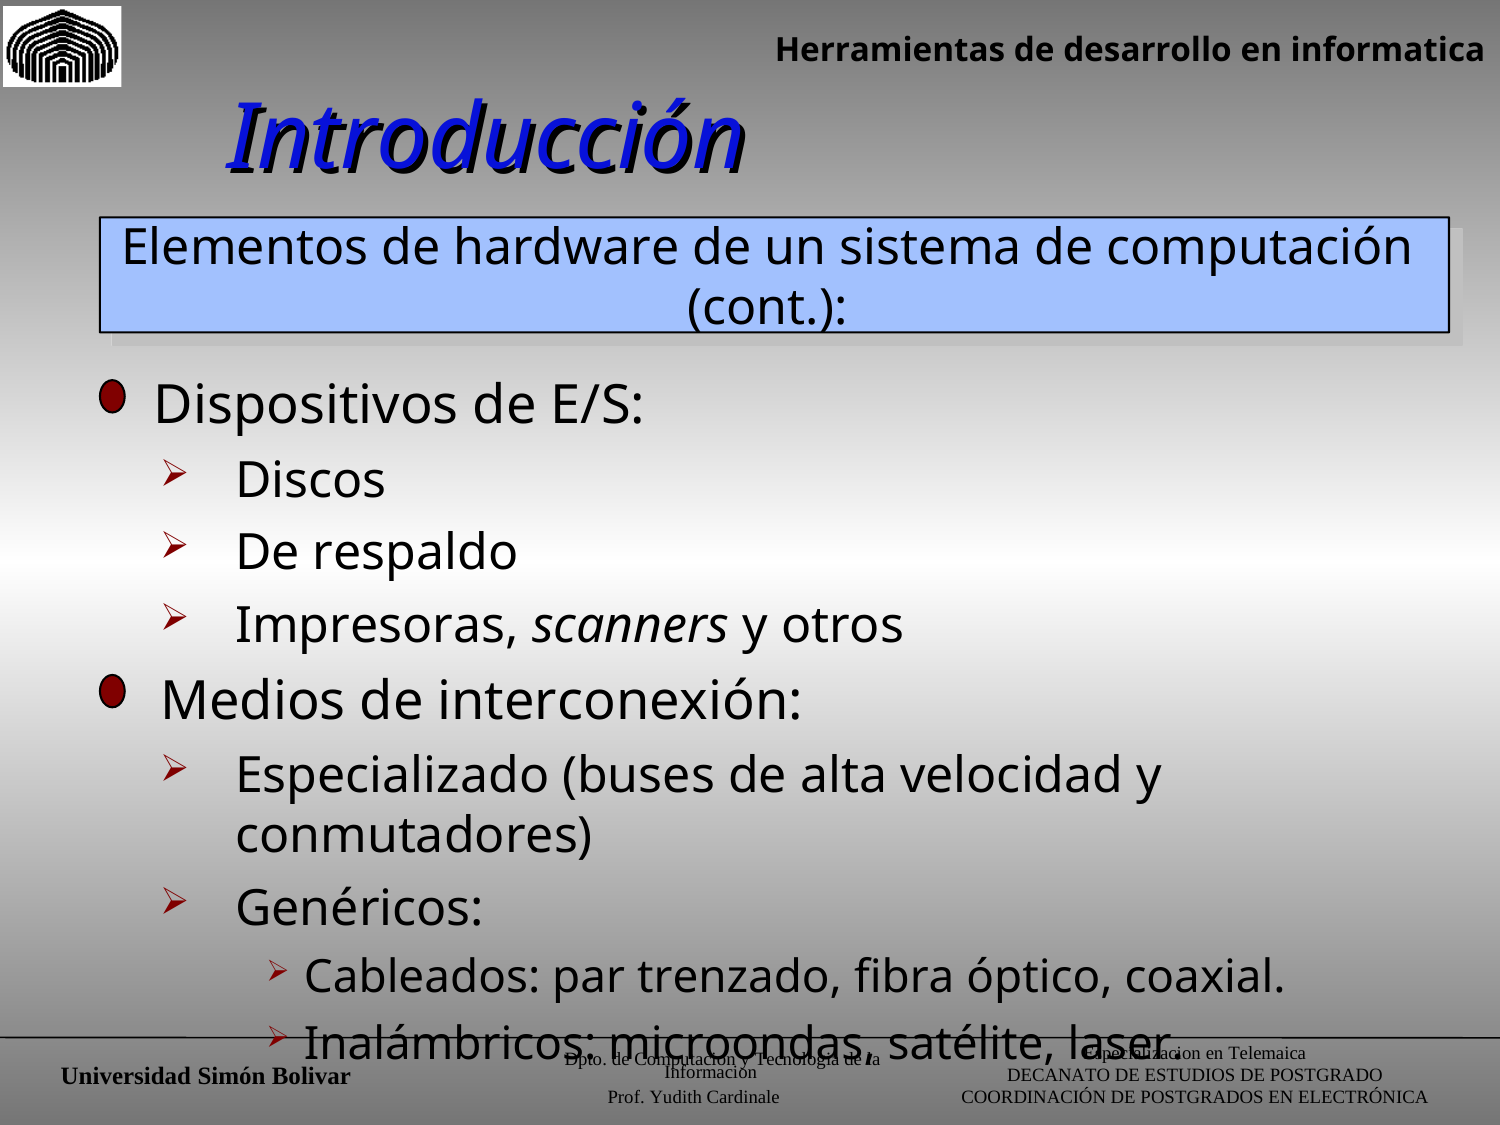

Introducción
Elementos de hardware de un sistema de computación
(cont.):
 Dispositivos de E/S:
Discos
De respaldo
Impresoras, scanners y otros
Medios de interconexión:
Especializado (buses de alta velocidad y conmutadores)
Genéricos:
Cableados: par trenzado, fibra óptico, coaxial.
Inalámbricos: microondas, satélite, laser.